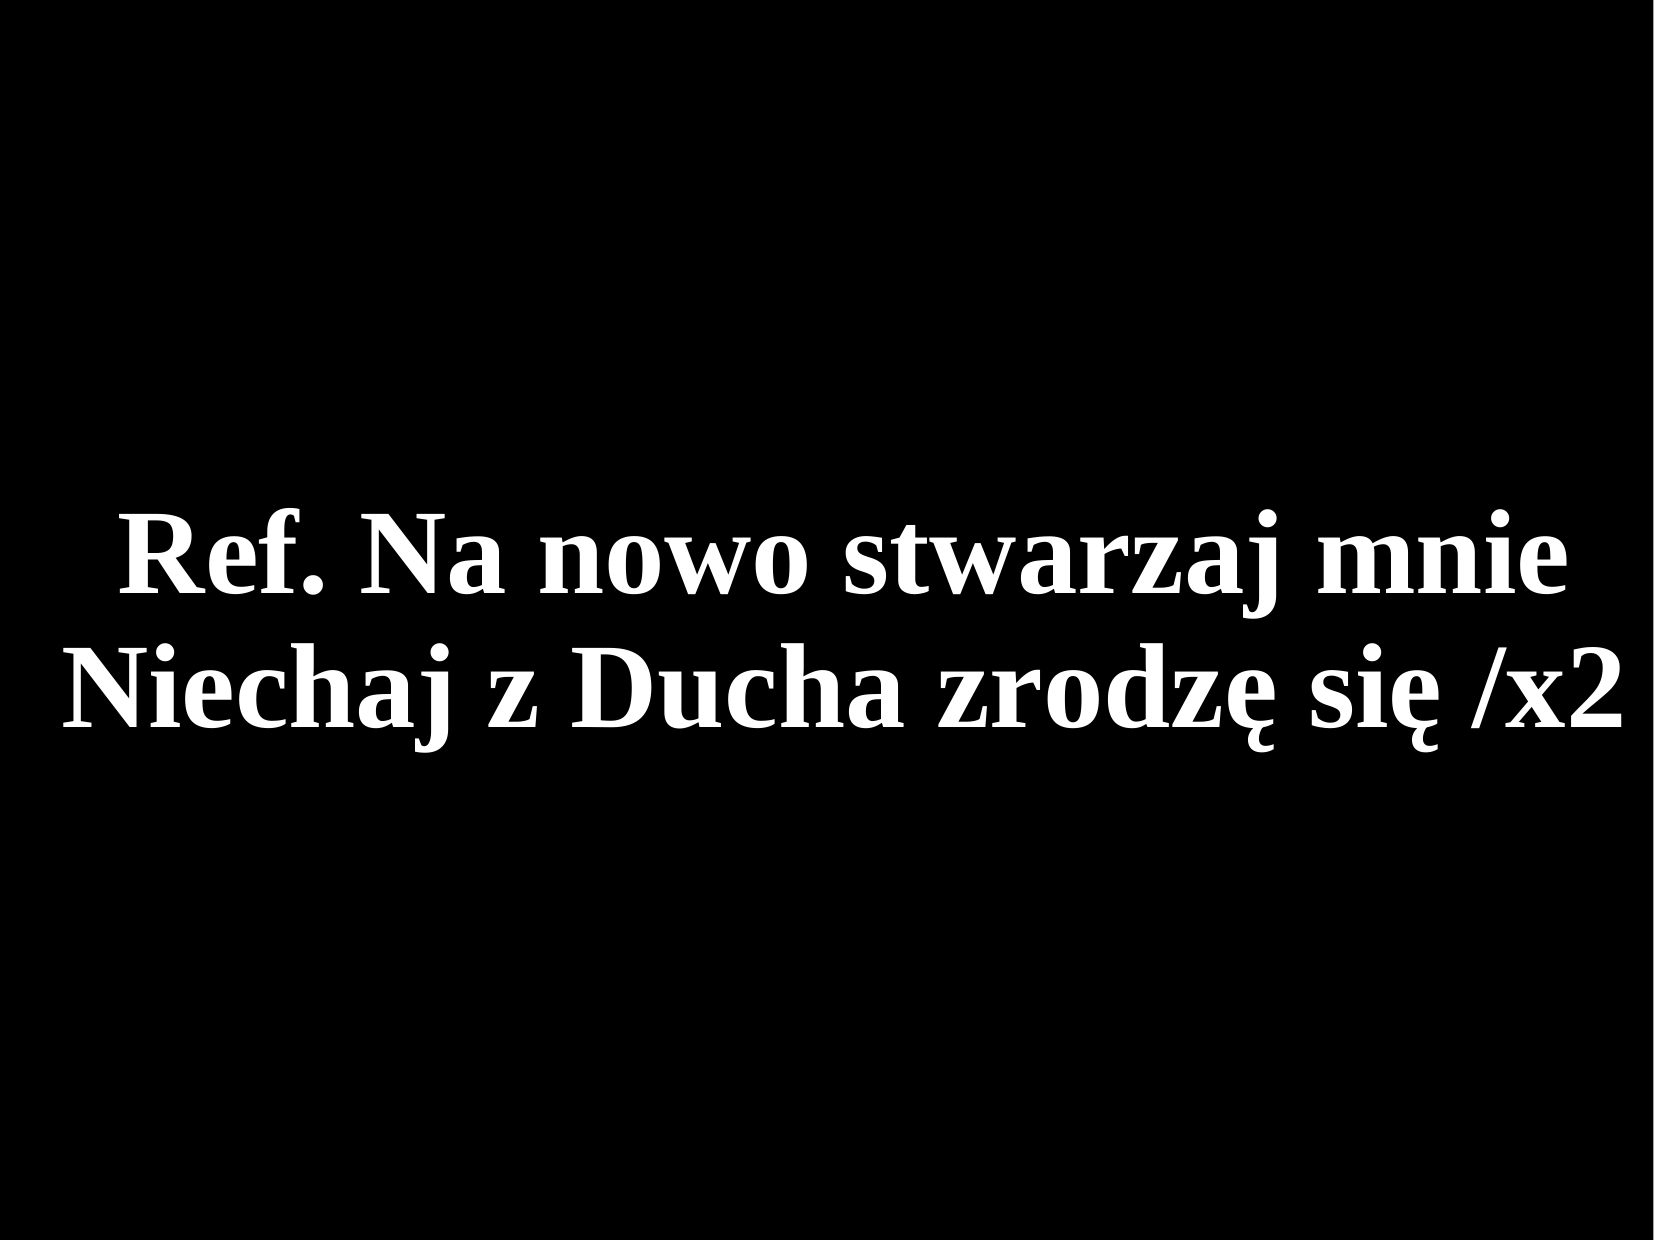

# Ref. Na nowo stwarzaj mnie
Niechaj z Ducha zrodzę się /x2